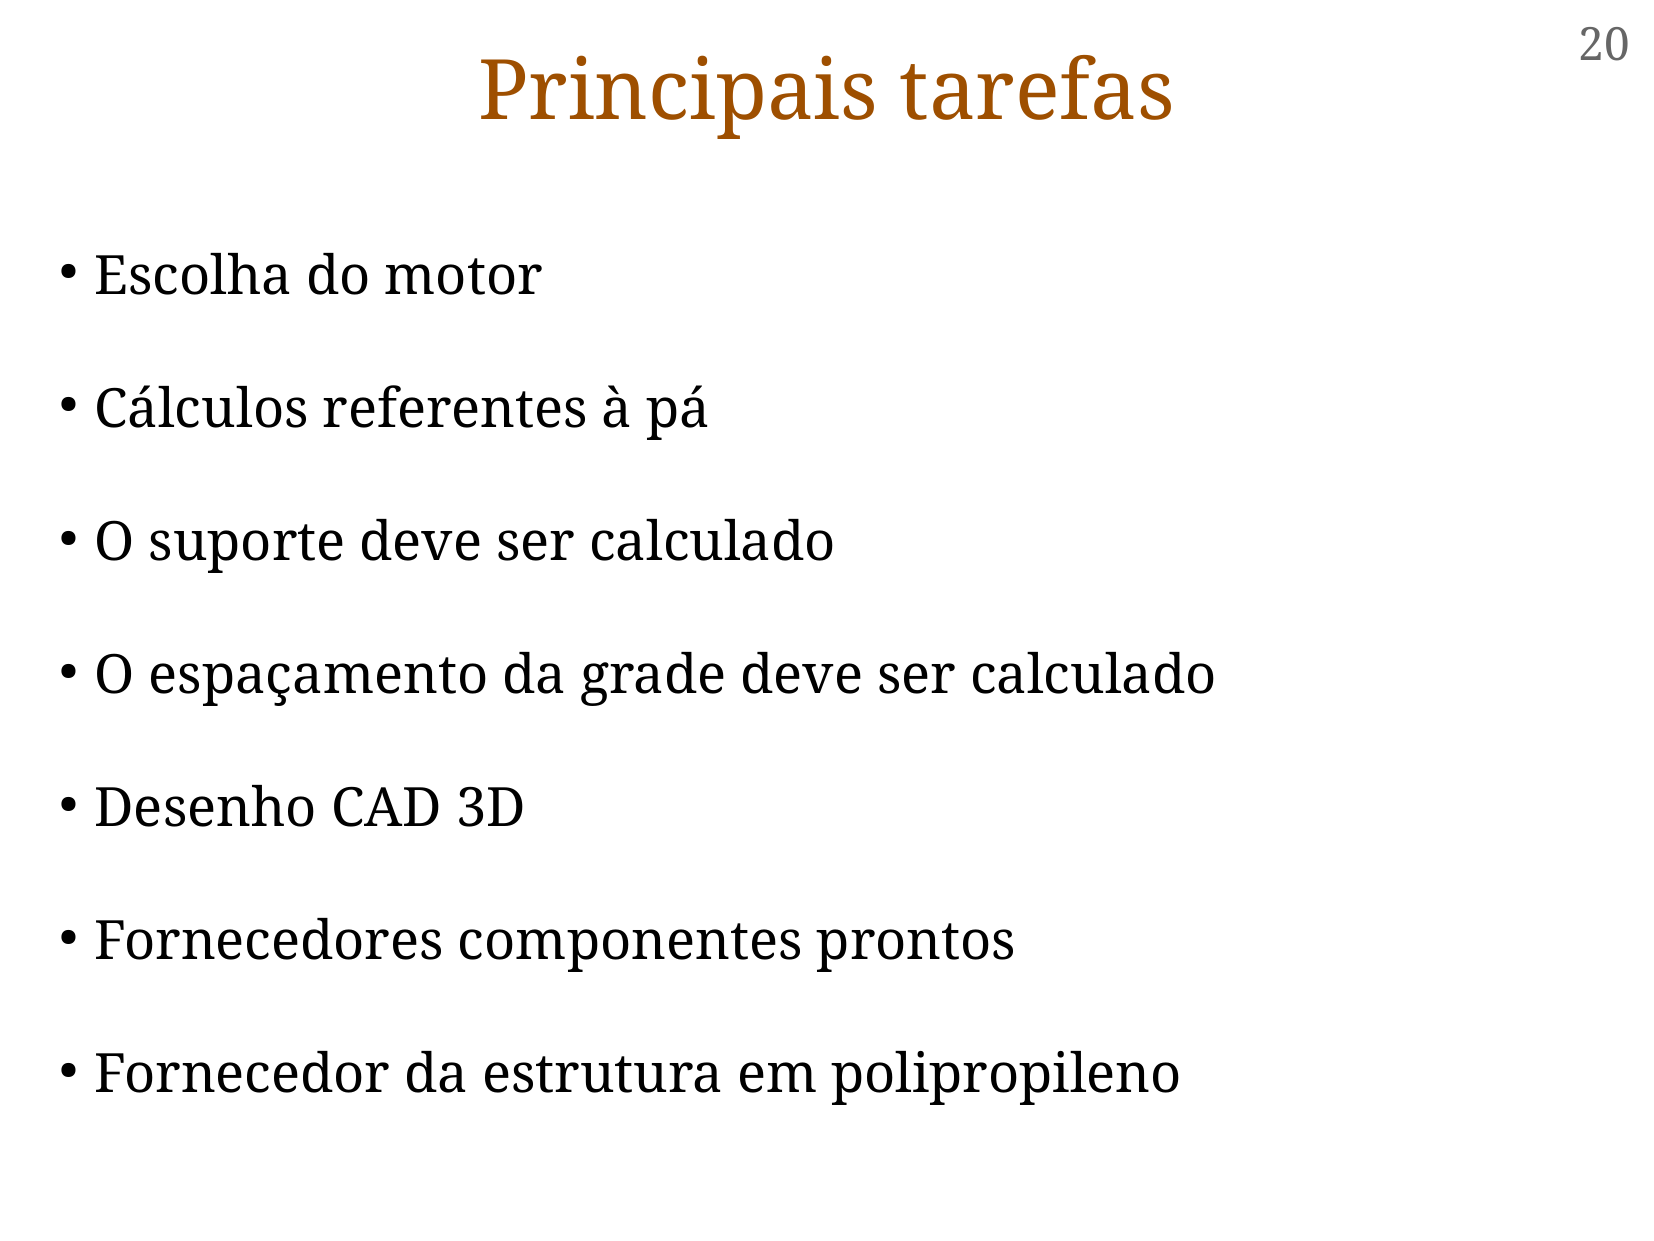

20
# Principais tarefas
Escolha do motor
Cálculos referentes à pá
O suporte deve ser calculado
O espaçamento da grade deve ser calculado
Desenho CAD 3D
Fornecedores componentes prontos
Fornecedor da estrutura em polipropileno